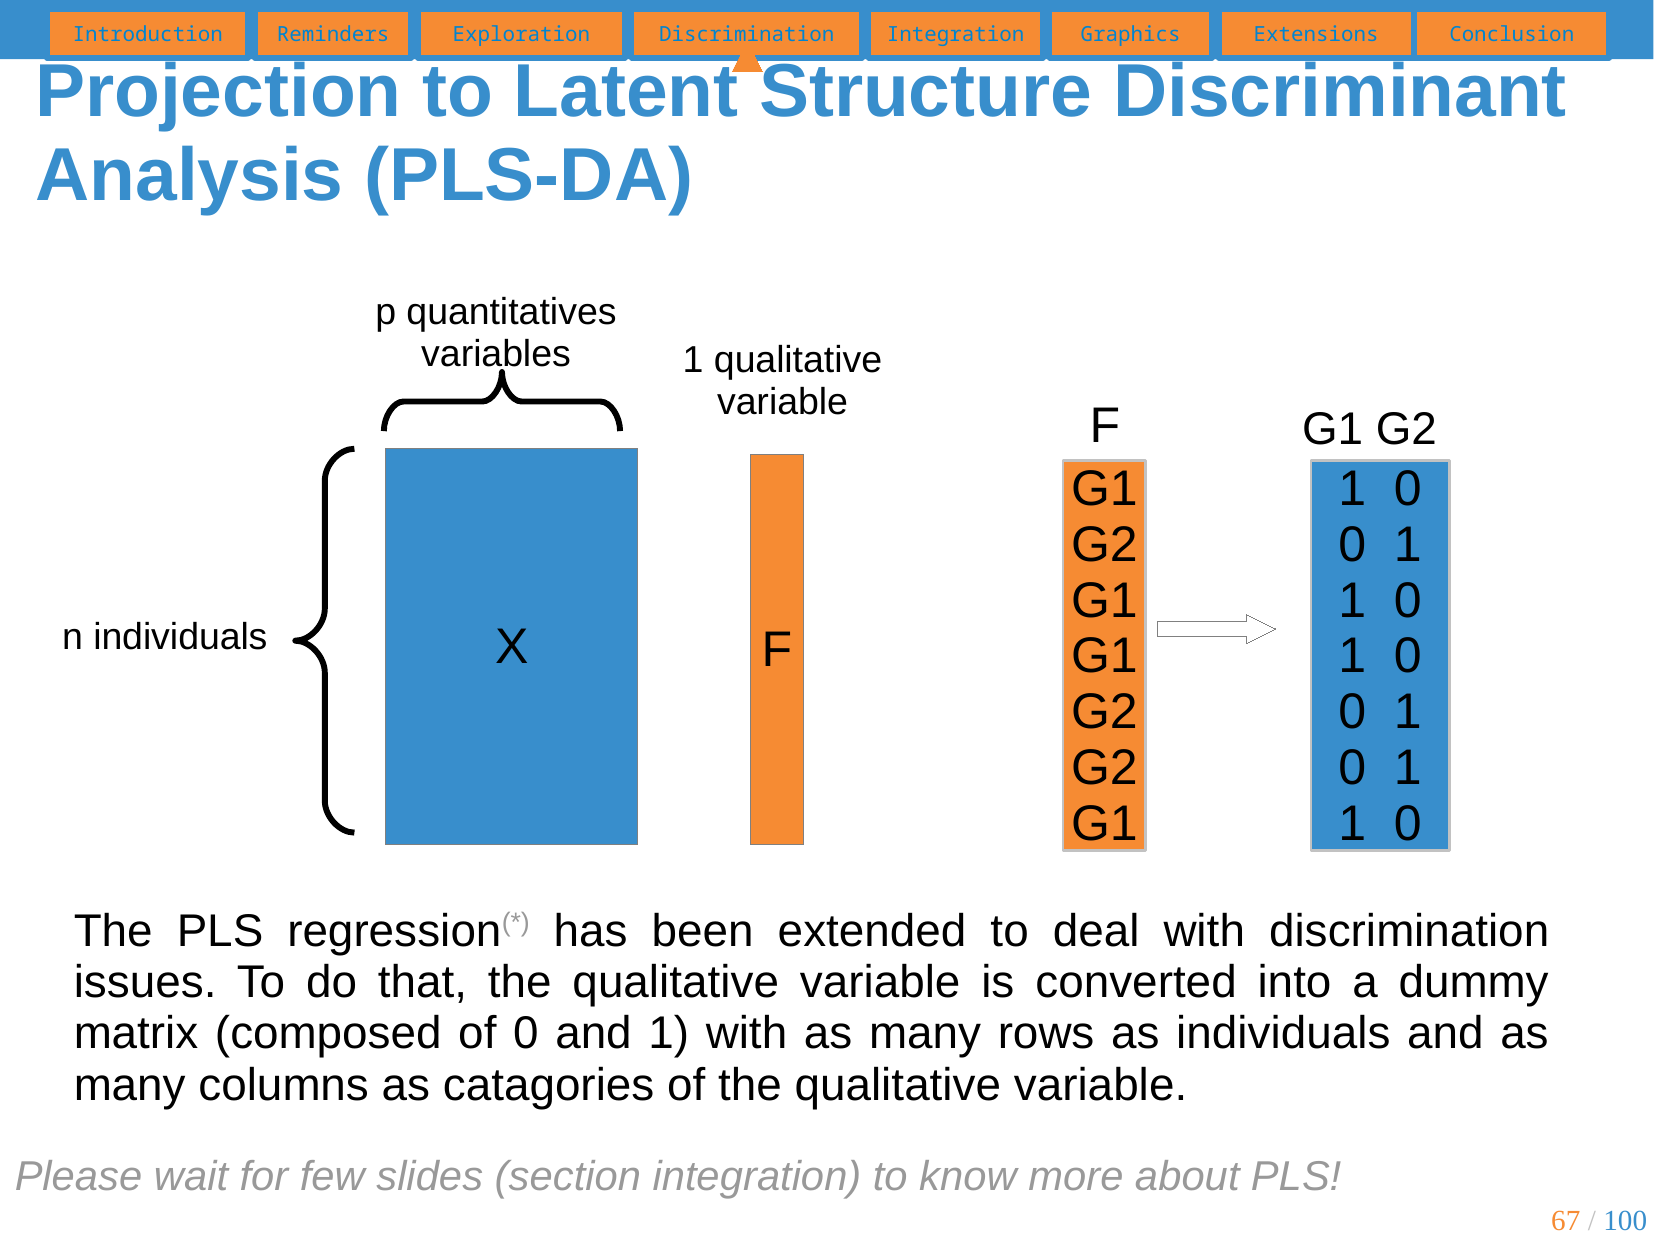

# Projection to Latent Structure Discriminant Analysis (PLS-DA)
p quantitatives variables
1 qualitative variable
F
G1 G2
X
F
G1
G2
G1
G1
G2
G2
G1
1 0
0 1
1 0
1 0
0 1
0 1
1 0
n individuals
The PLS regression(*) has been extended to deal with discrimination issues. To do that, the qualitative variable is converted into a dummy matrix (composed of 0 and 1) with as many rows as individuals and as many columns as catagories of the qualitative variable.
Please wait for few slides (section integration) to know more about PLS!
67